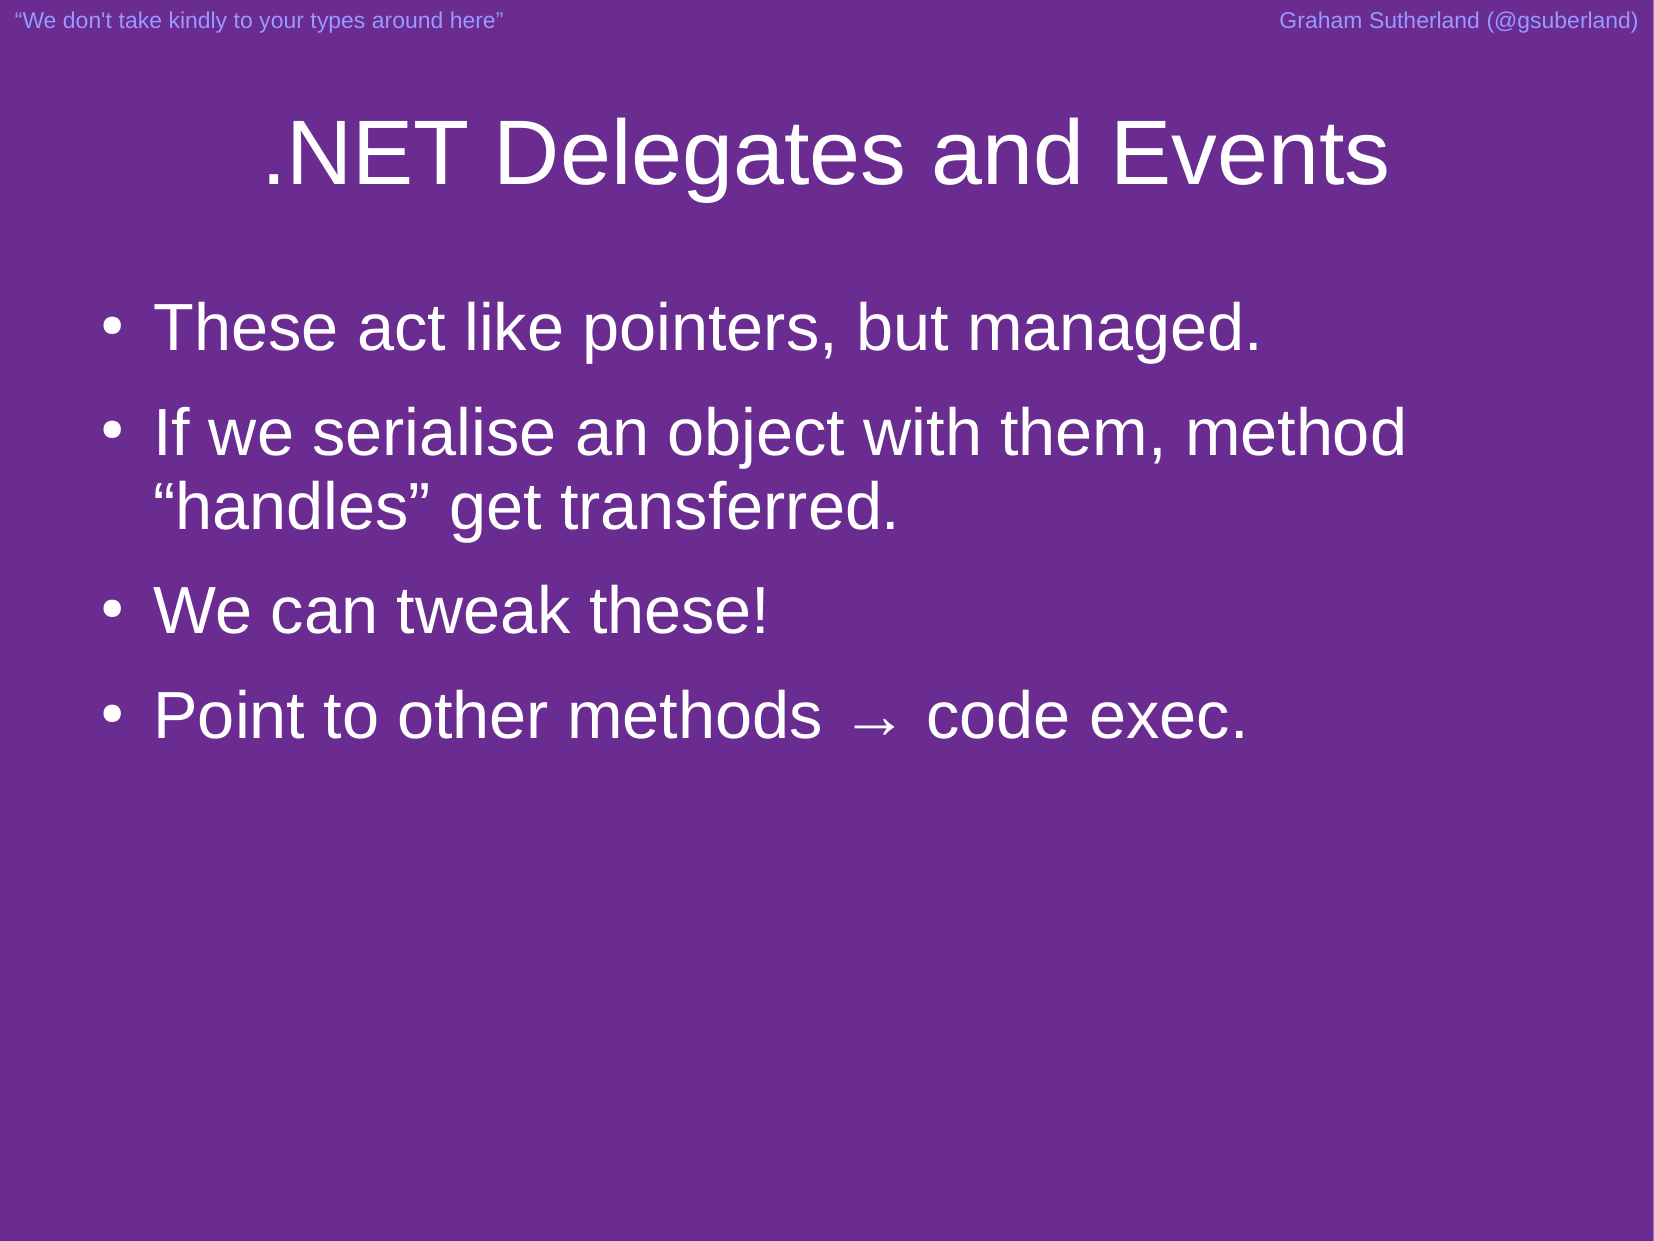

# .NET Delegates and Events
These act like pointers, but managed.
If we serialise an object with them, method “handles” get transferred.
We can tweak these!
Point to other methods → code exec.